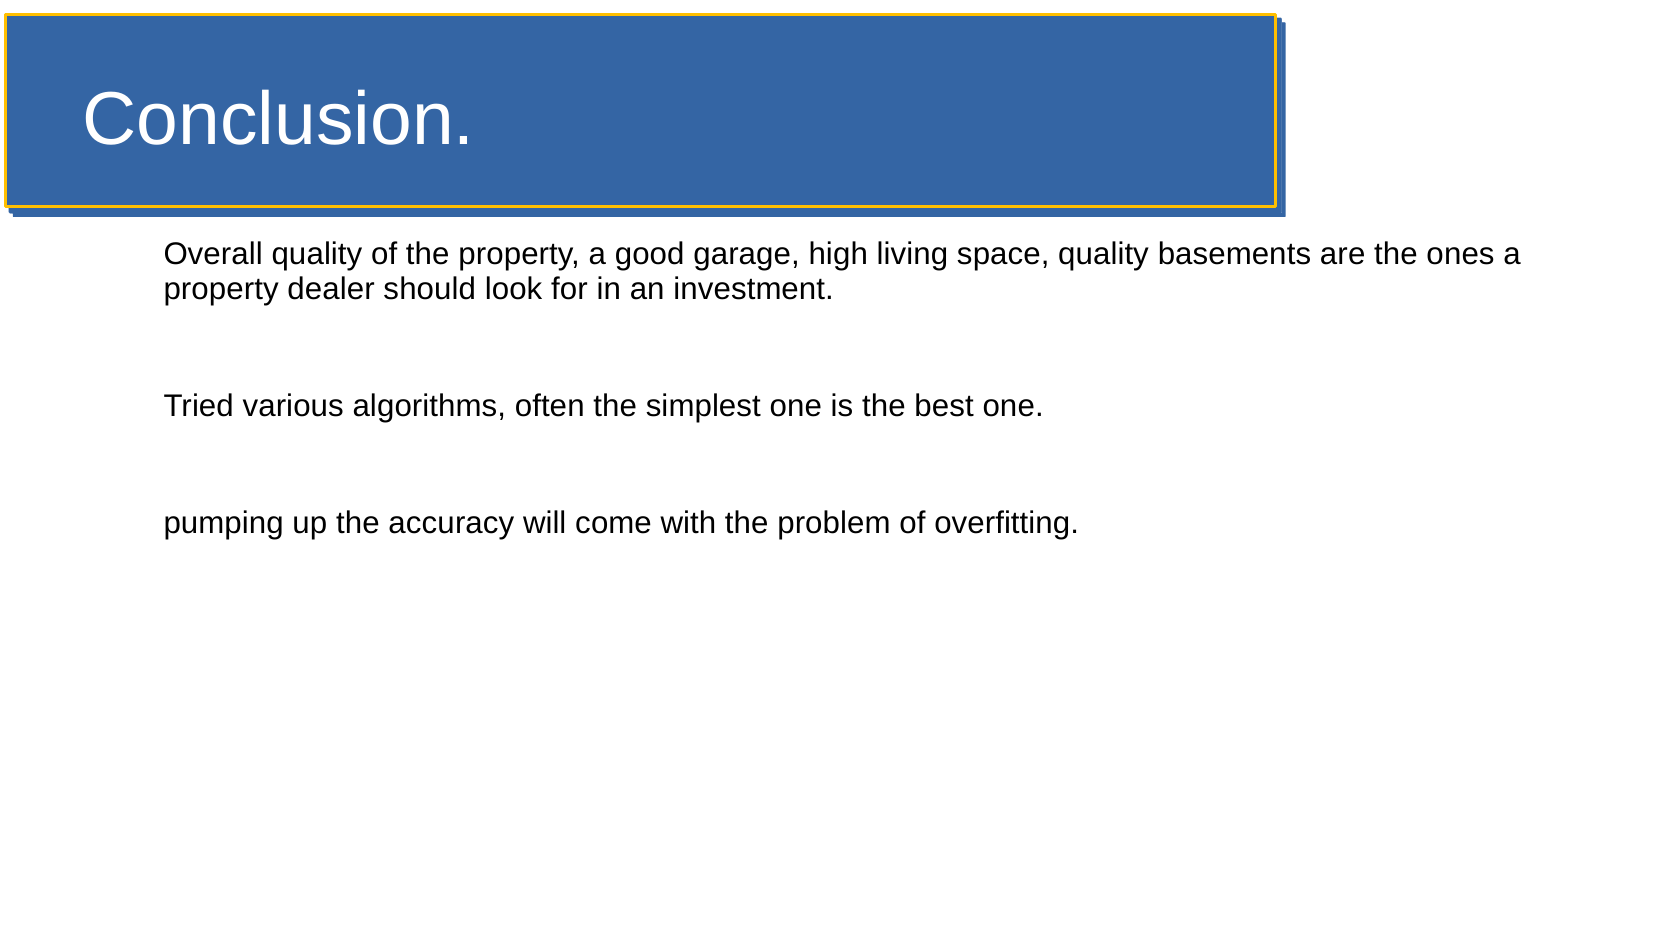

# Conclusion.
Overall quality of the property, a good garage, high living space, quality basements are the ones a property dealer should look for in an investment.
Tried various algorithms, often the simplest one is the best one.
pumping up the accuracy will come with the problem of overfitting.